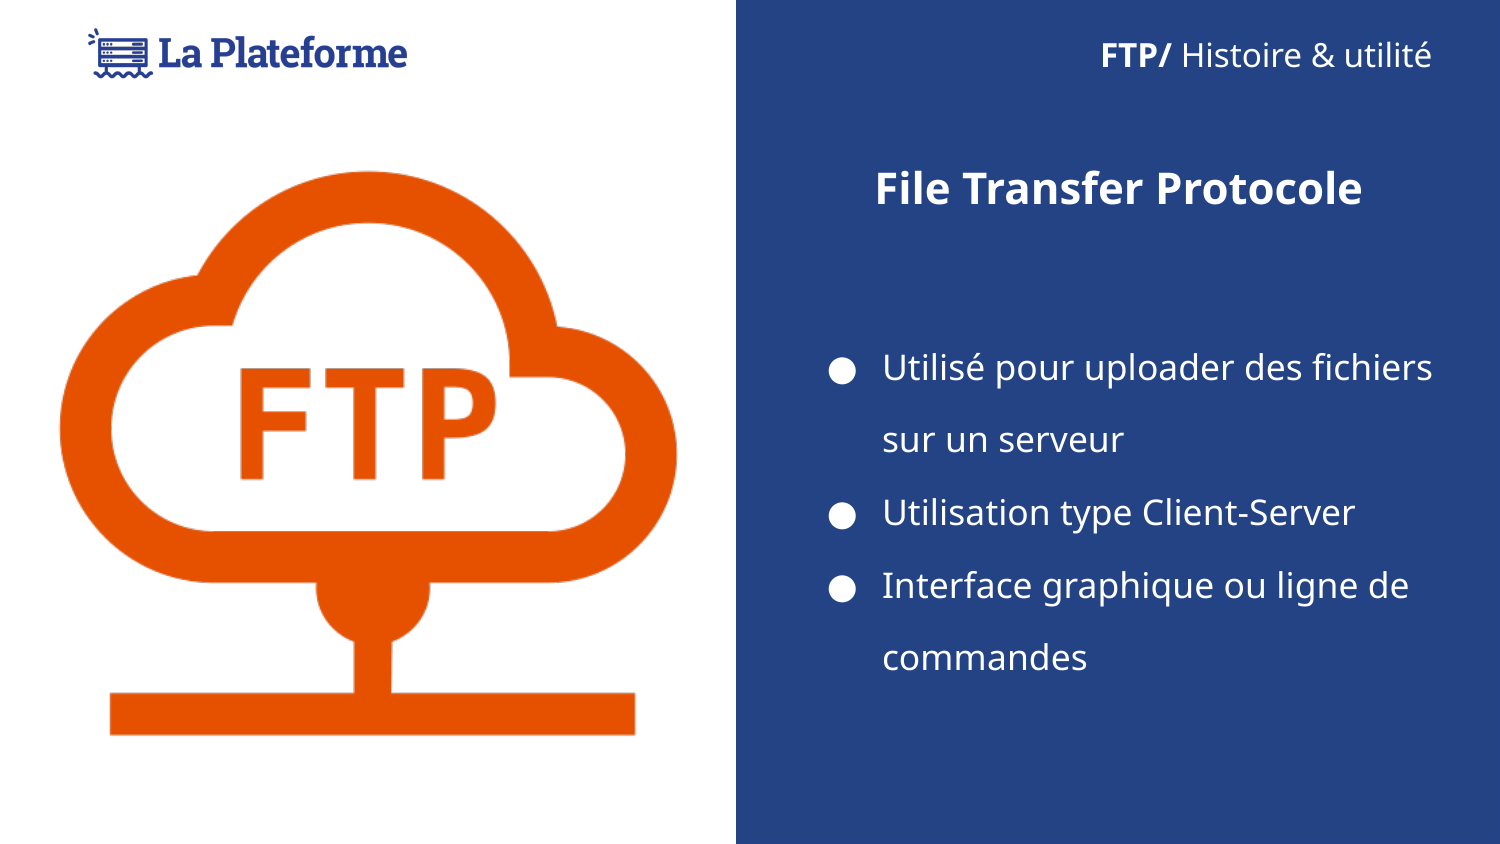

FTP/ Histoire & utilité
File Transfer Protocole
# Utilisé pour uploader des fichiers sur un serveur
Utilisation type Client-Server
Interface graphique ou ligne de commandes